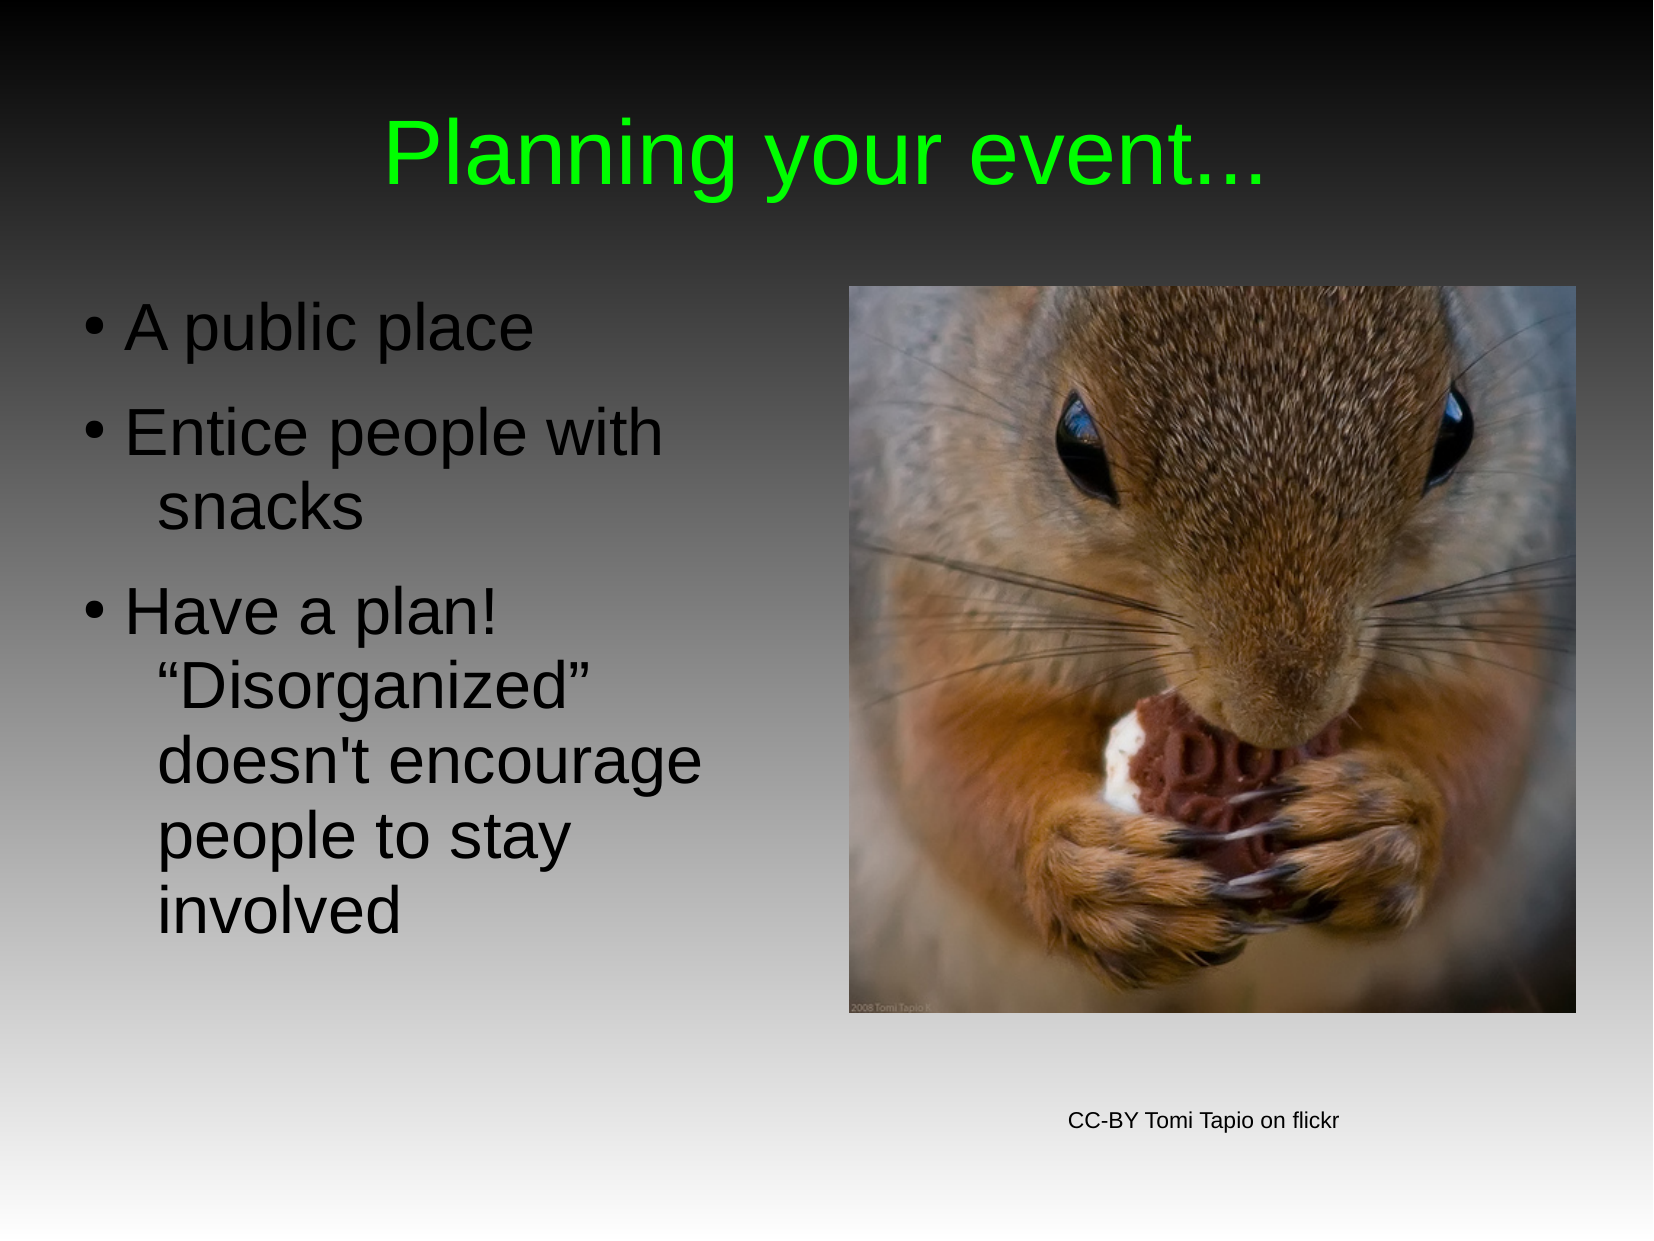

# Planning your event...
 A public place
 Entice people with 		snacks
 Have a plan! 					“Disorganized” 			doesn't encourage 		people to stay 				involved
CC-BY Tomi Tapio on flickr